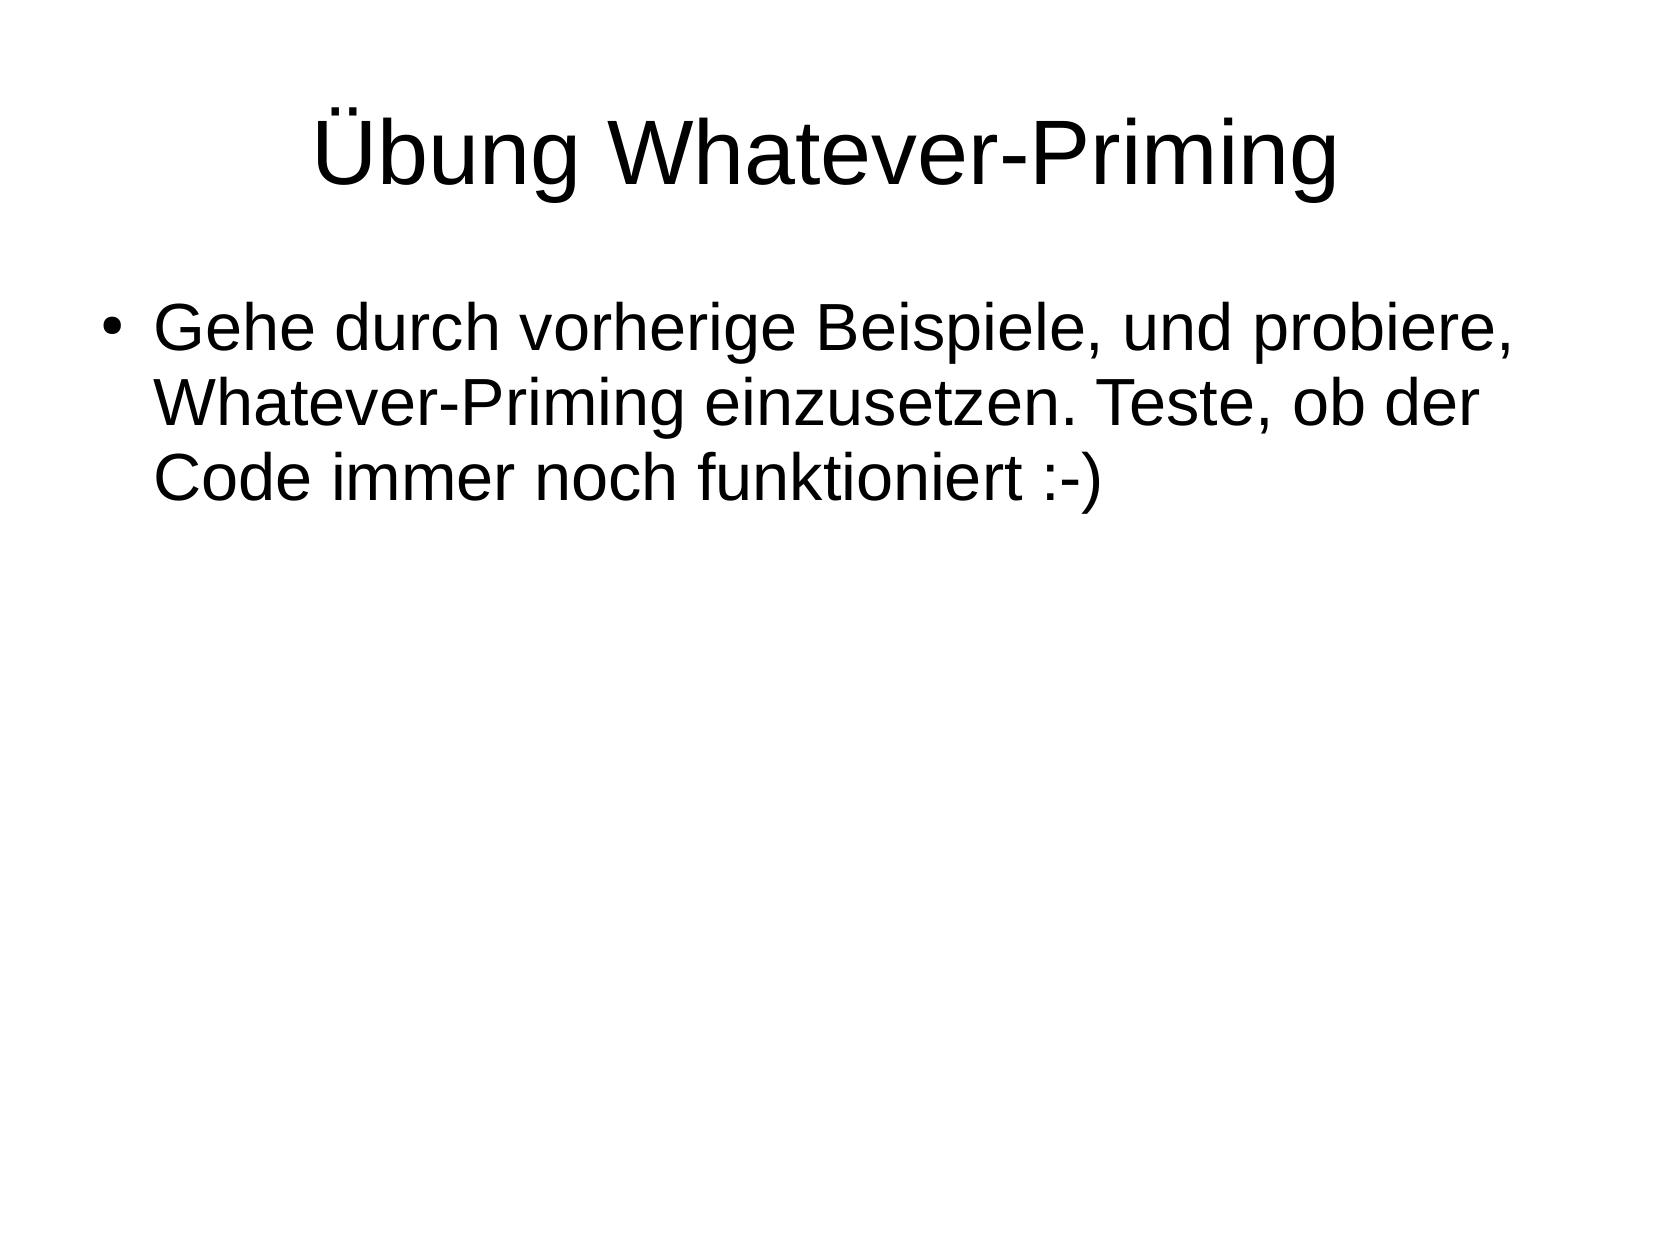

# Übung Whatever-Priming
Gehe durch vorherige Beispiele, und probiere, Whatever-Priming einzusetzen. Teste, ob der Code immer noch funktioniert :-)